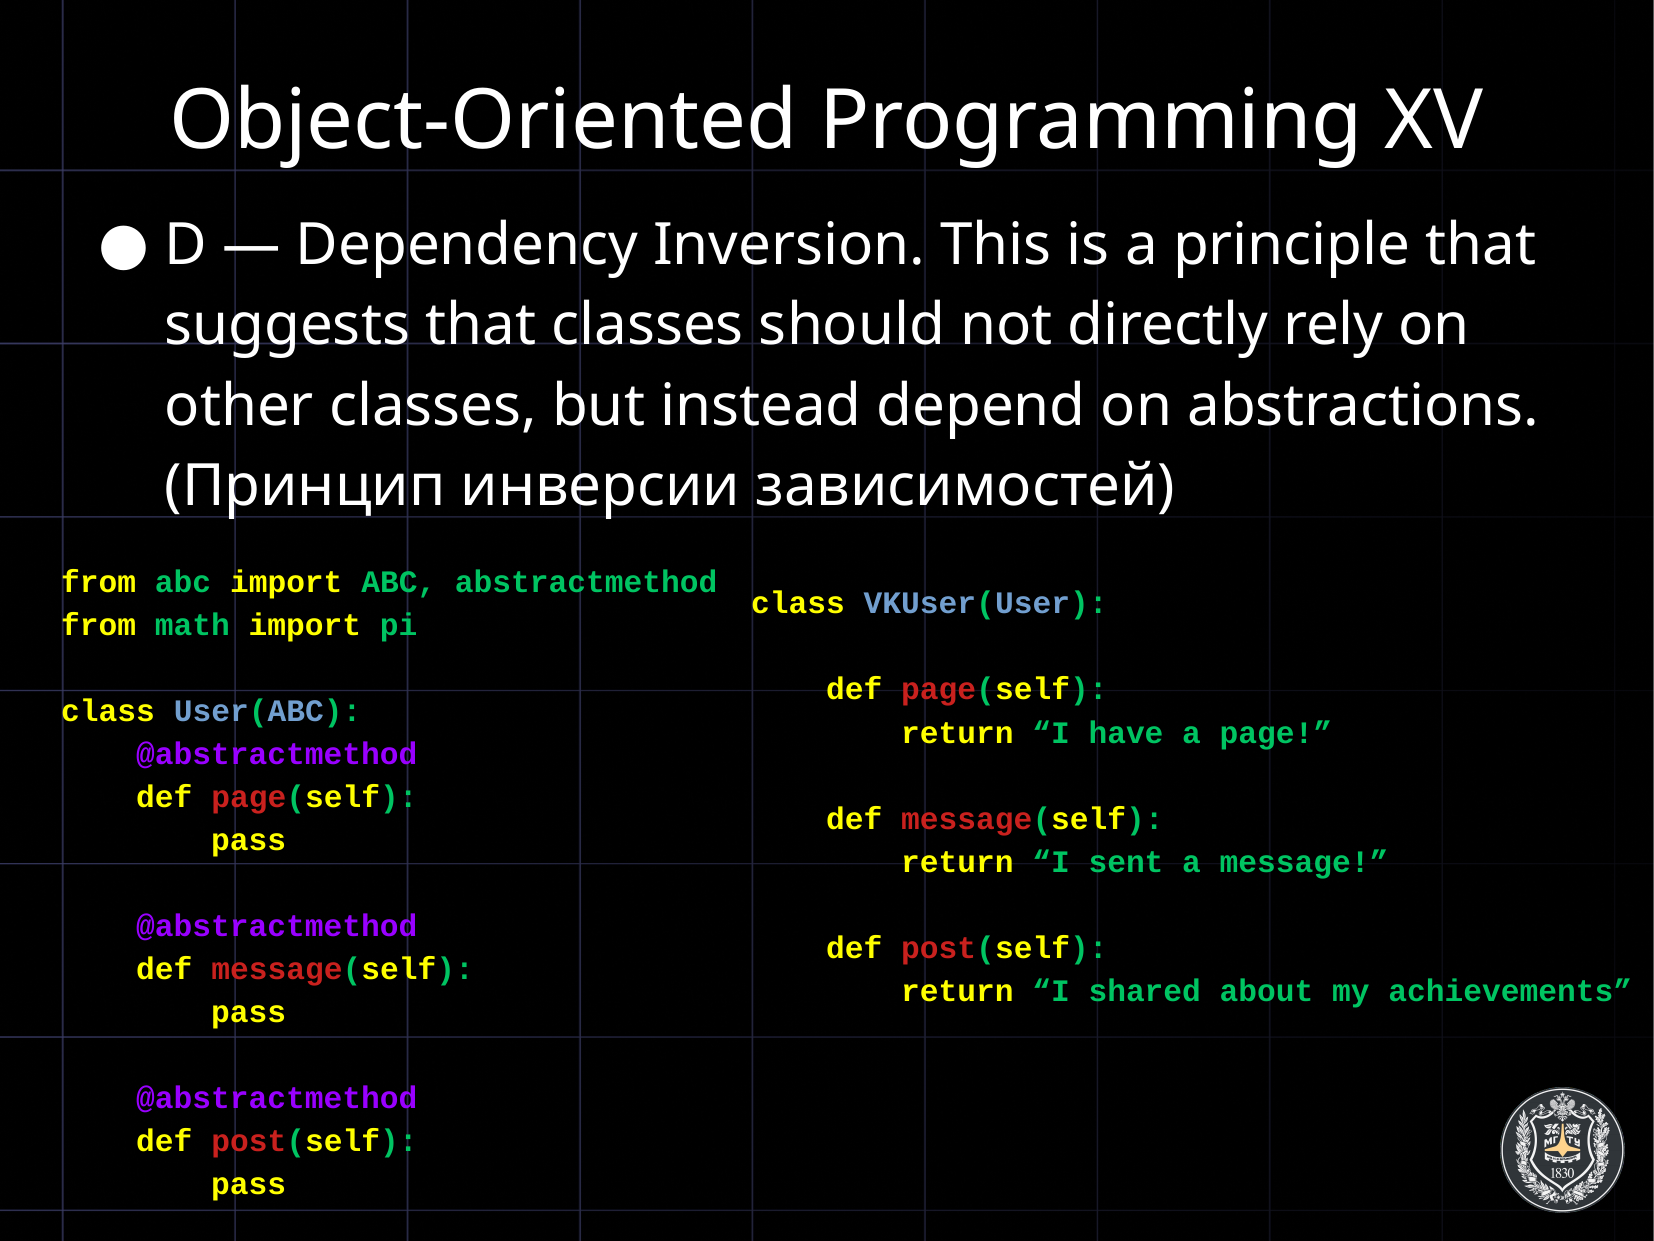

Object-Oriented Programming XV
D — Dependency Inversion. This is a principle that suggests that classes should not directly rely on other classes, but instead depend on abstractions. (Принцип инверсии зависимостей)
from abc import ABC, abstractmethod
from math import pi
class User(ABC):
 @abstractmethod
 def page(self):
 pass
	@abstractmethod
 def message(self):
 pass
	@abstractmethod
 def post(self):
 pass
class VKUser(User):
 def page(self):
 return “I have a page!”
 def message(self):
 return “I sent a message!”
 def post(self):
 return “I shared about my achievements”